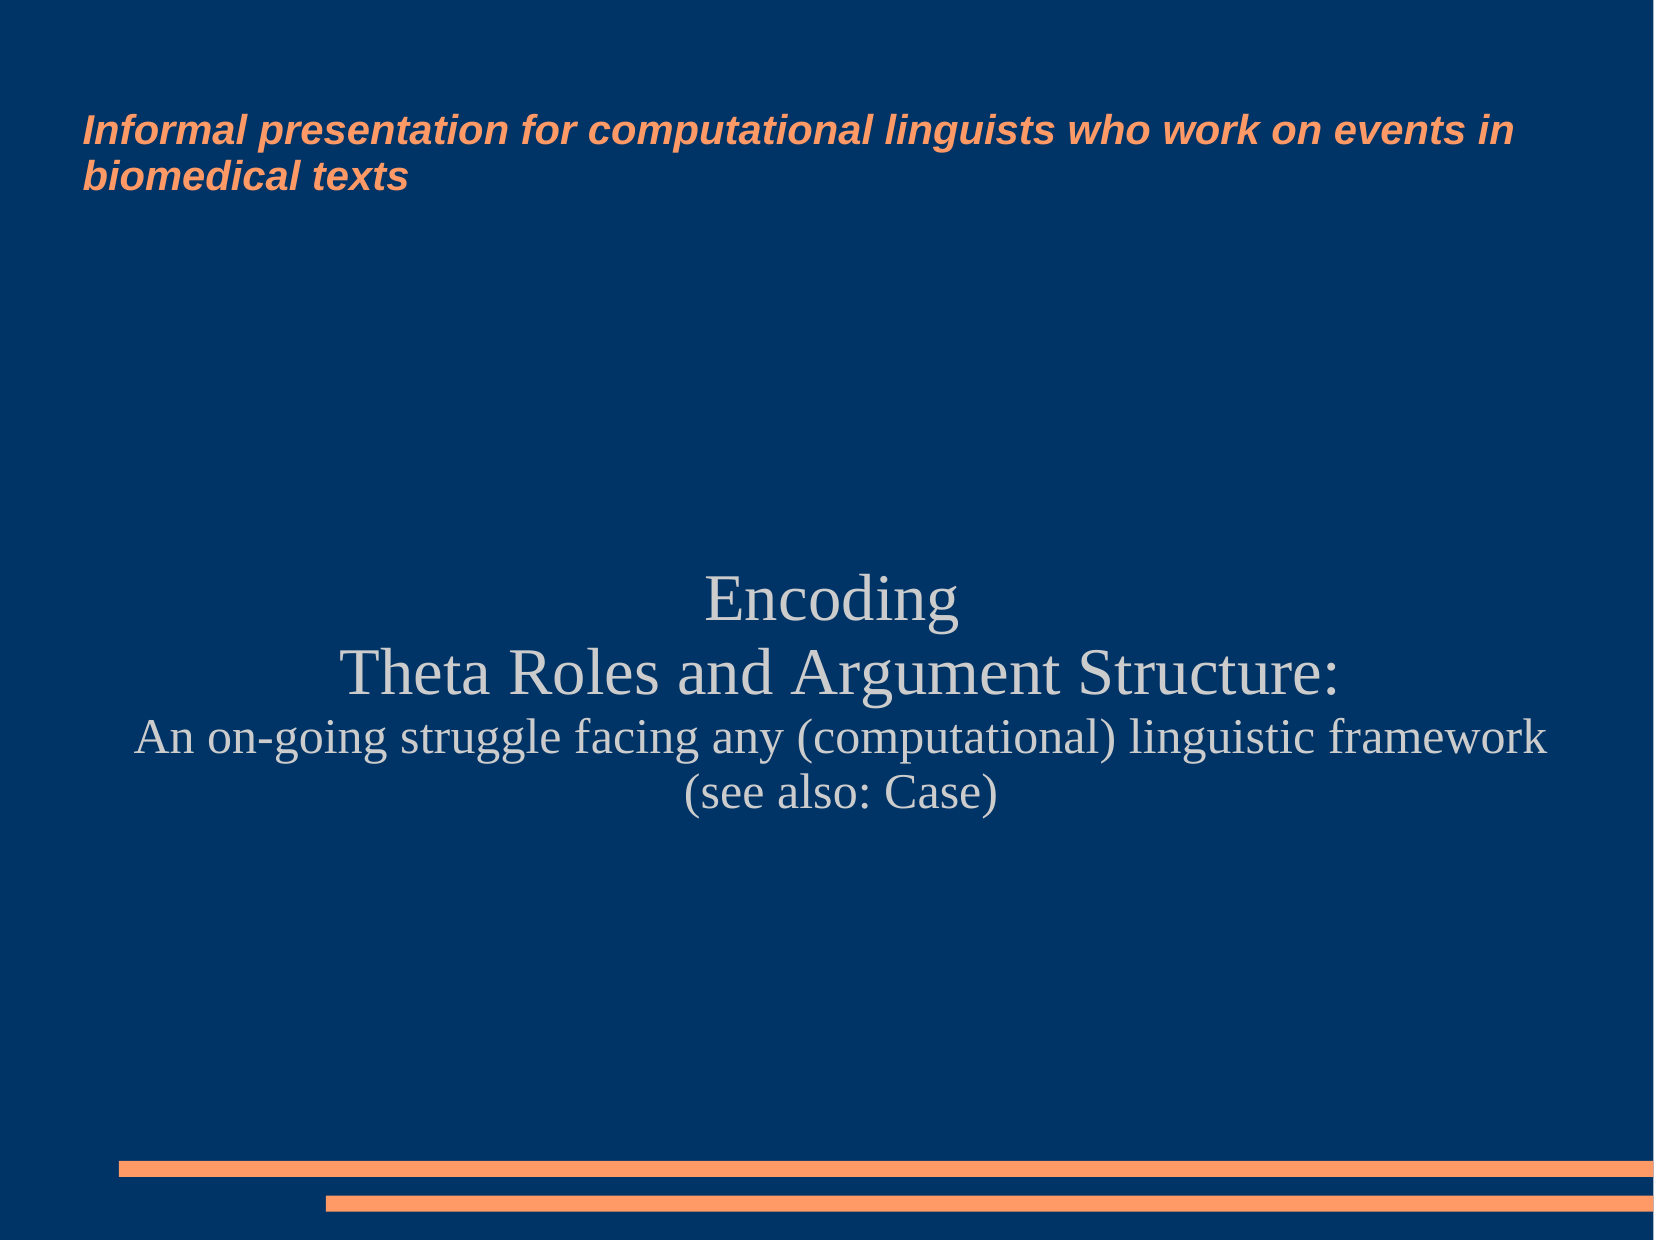

# Informal presentation for computational linguists who work on events in biomedical texts
Encoding
Theta Roles and Argument Structure:
An on-going struggle facing any (computational) linguistic framework (see also: Case)